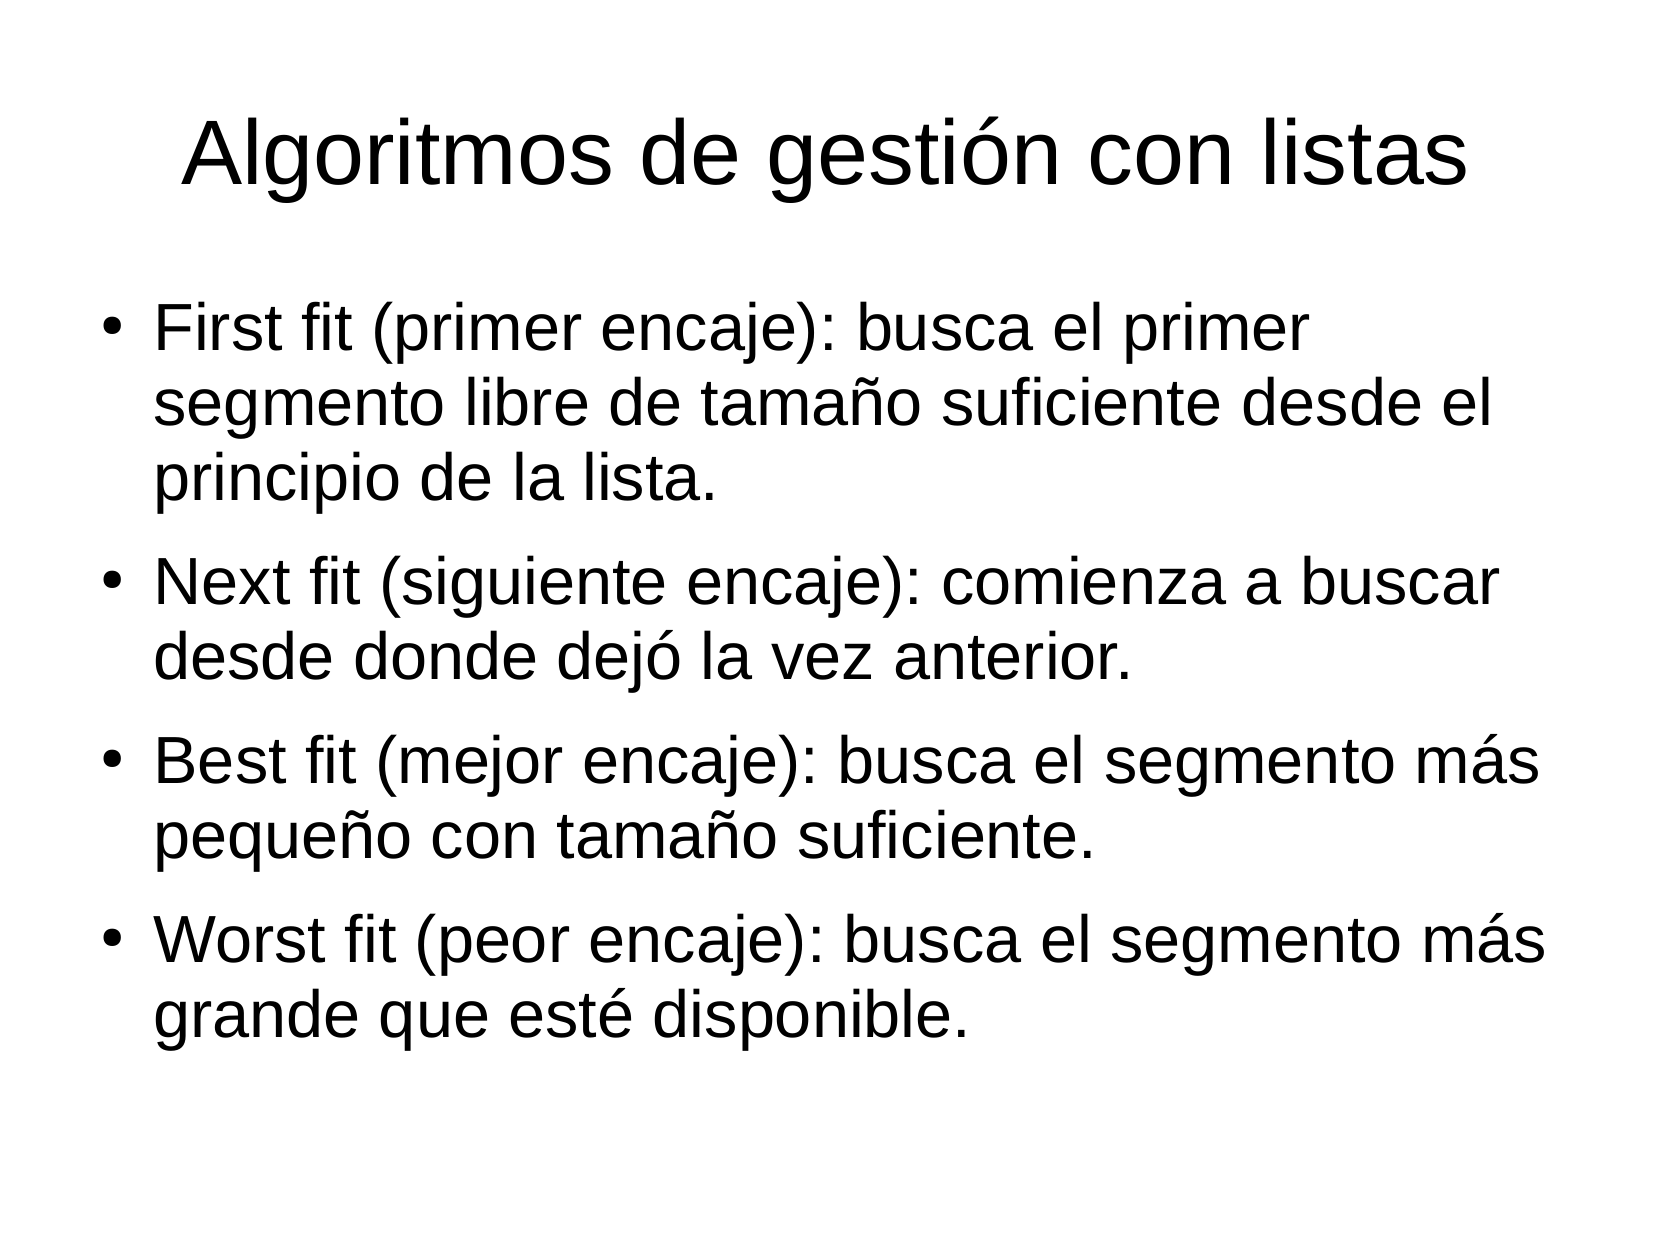

# Algoritmos de gestión con listas
First fit (primer encaje): busca el primer segmento libre de tamaño suficiente desde el principio de la lista.
Next fit (siguiente encaje): comienza a buscar desde donde dejó la vez anterior.
Best fit (mejor encaje): busca el segmento más pequeño con tamaño suficiente.
Worst fit (peor encaje): busca el segmento más grande que esté disponible.